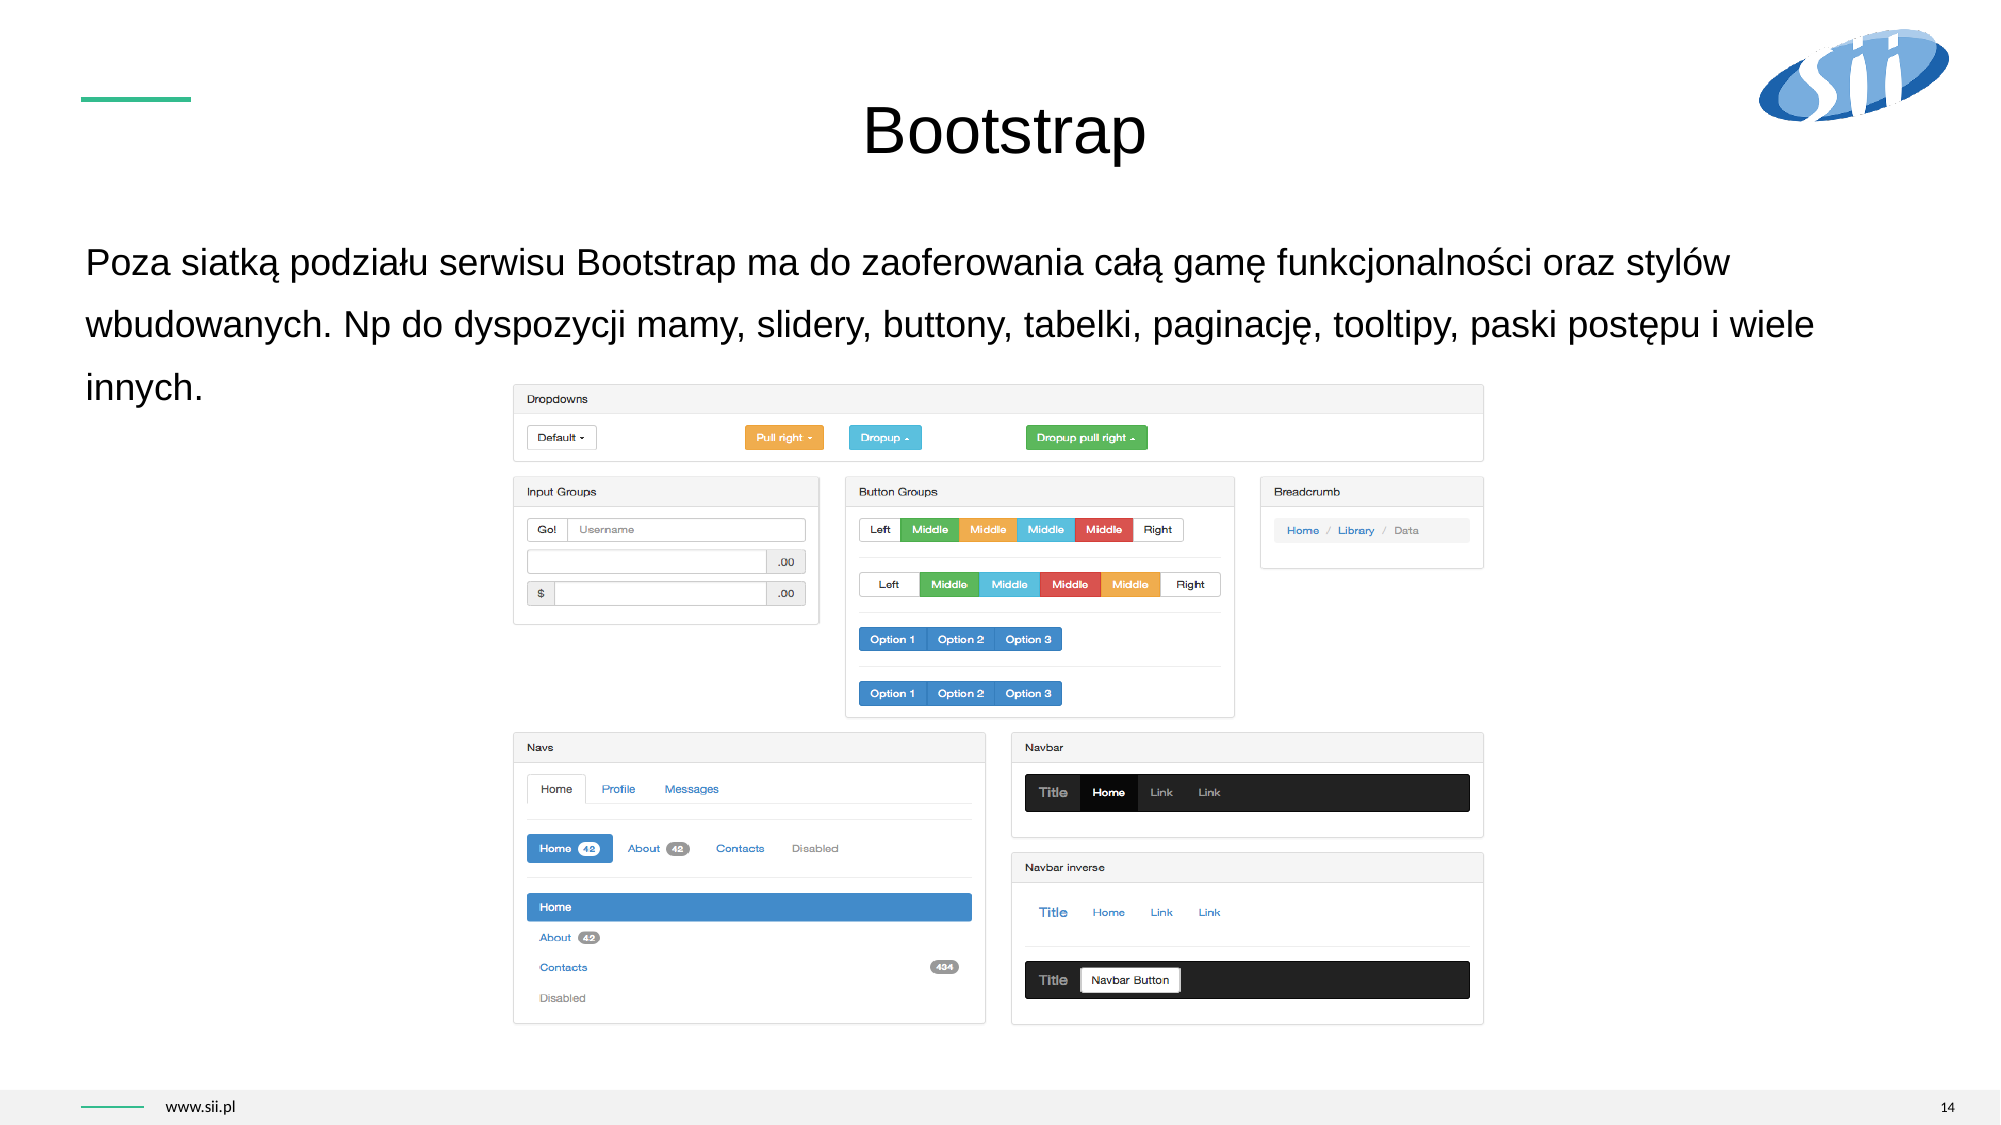

#
Bootstrap
Poza siatką podziału serwisu Bootstrap ma do zaoferowania całą gamę funkcjonalności oraz stylów wbudowanych. Np do dyspozycji mamy, slidery, buttony, tabelki, paginację, tooltipy, paski postępu i wiele innych.